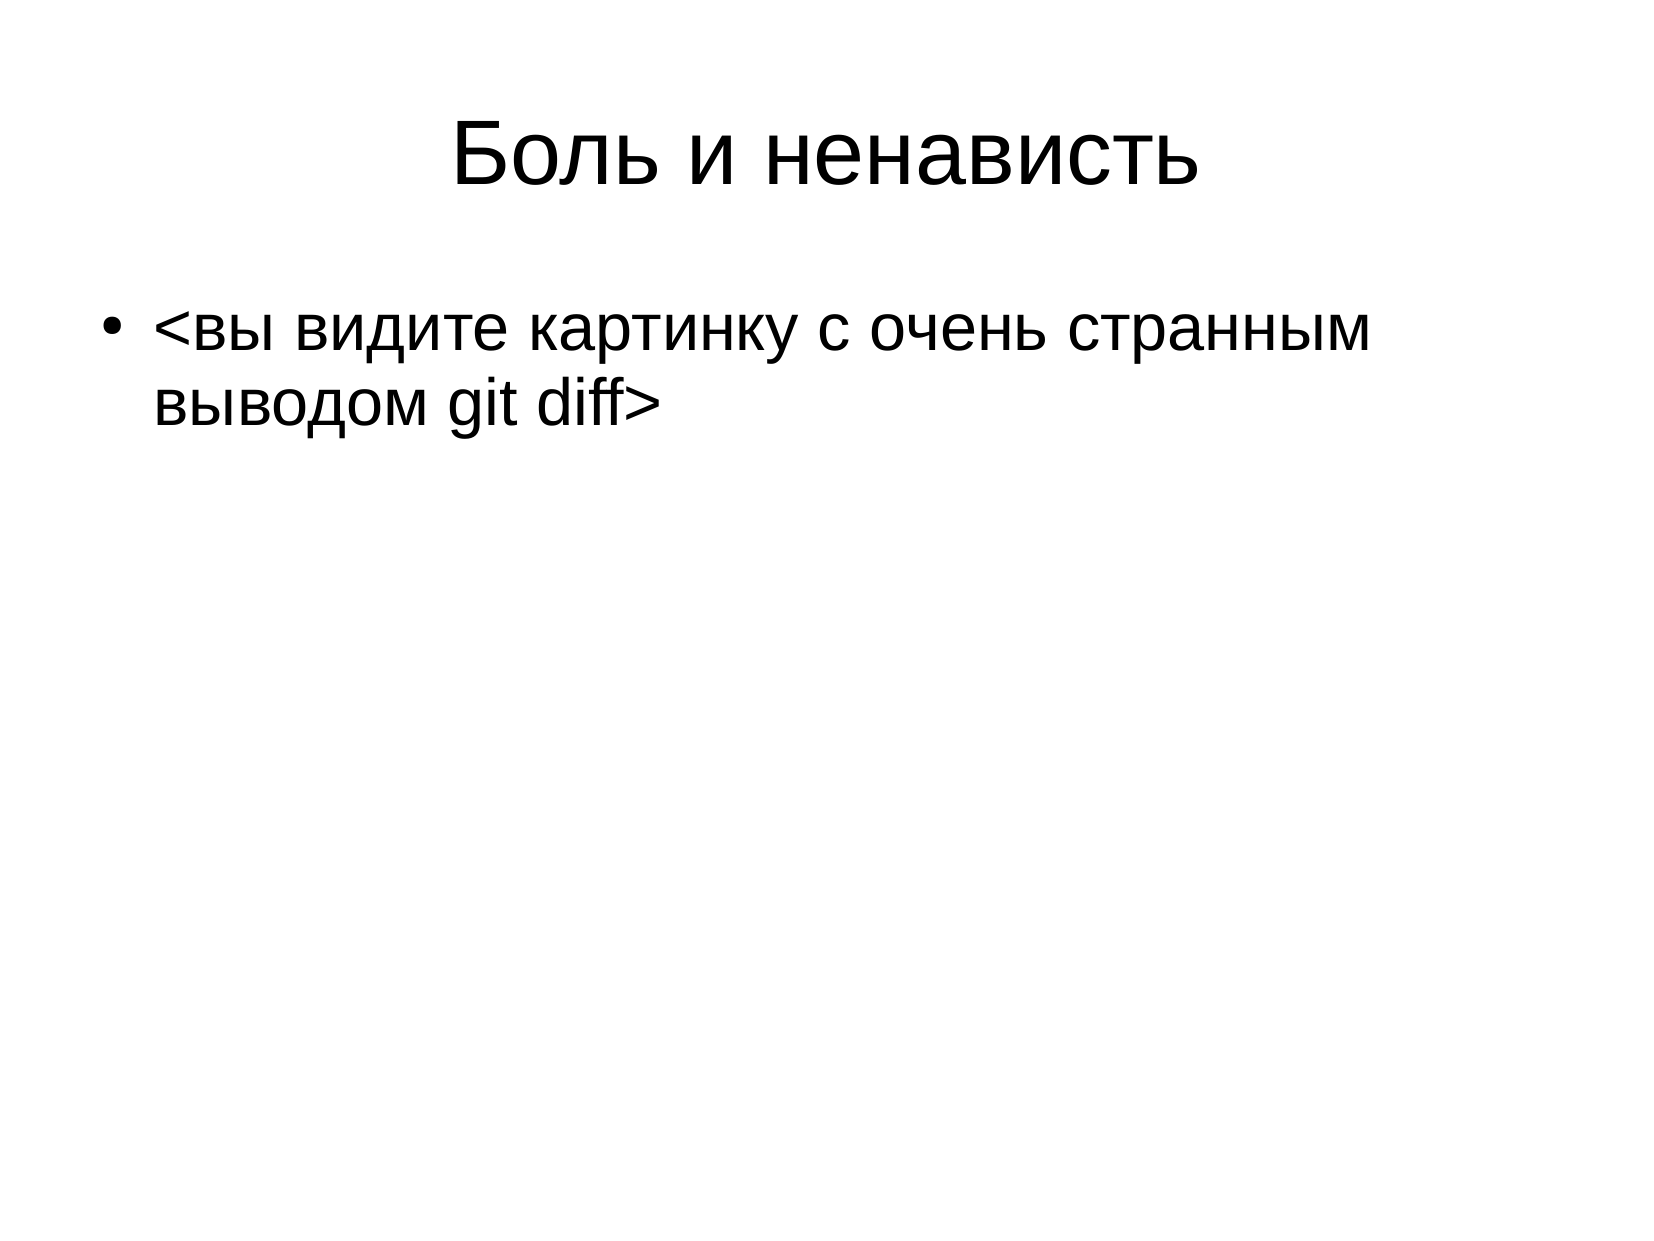

# Боль и ненависть
<вы видите картинку с очень странным выводом git diff>